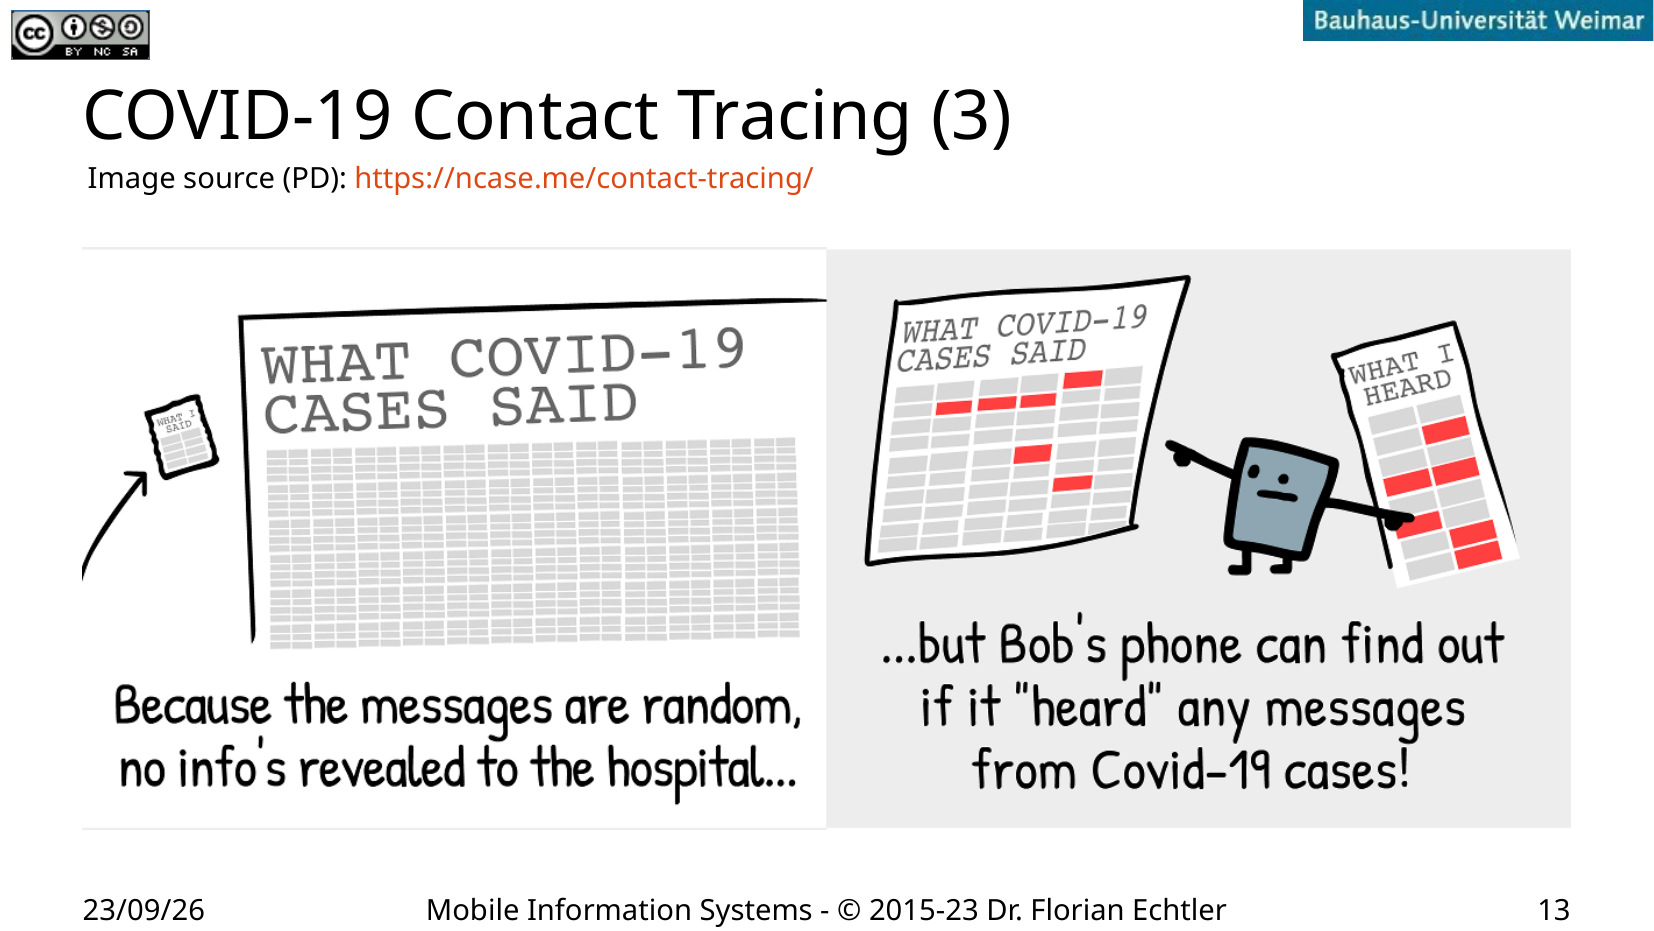

# COVID-19 Contact Tracing (3)
Image source (PD): https://ncase.me/contact-tracing/
Mobile Information Systems - © 2015-23 Dr. Florian Echtler
13